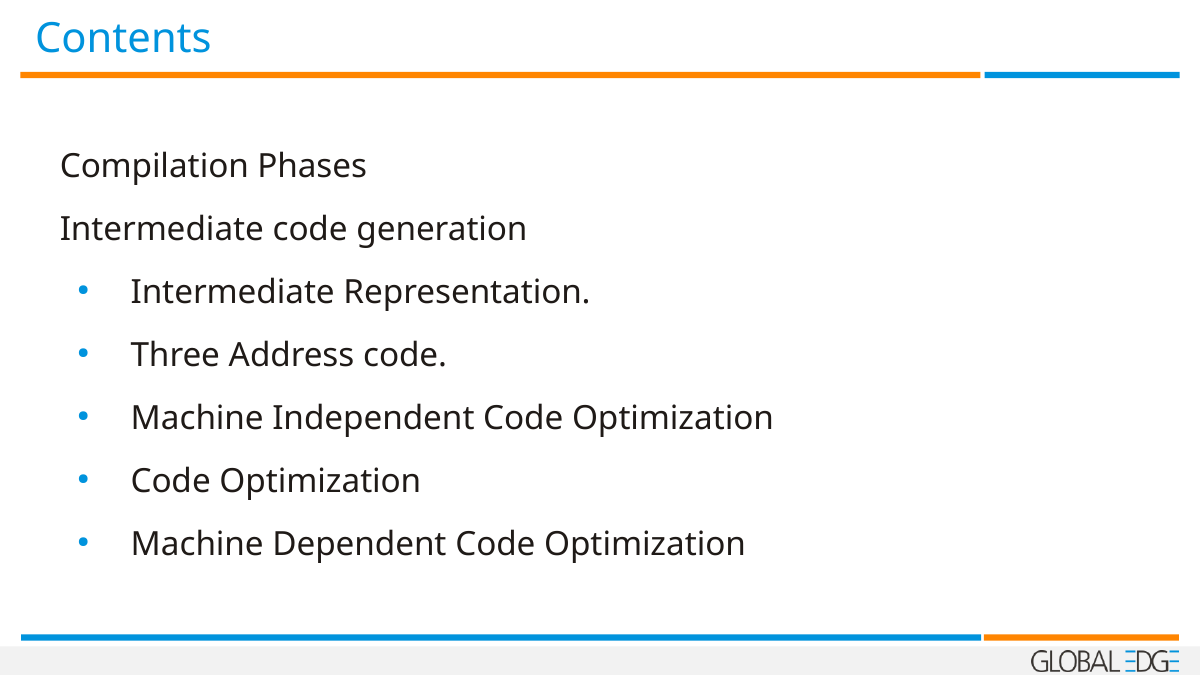

Contents
Compilation Phases
Intermediate code generation
Intermediate Representation.
Three Address code.
Machine Independent Code Optimization
Code Optimization
Machine Dependent Code Optimization
#